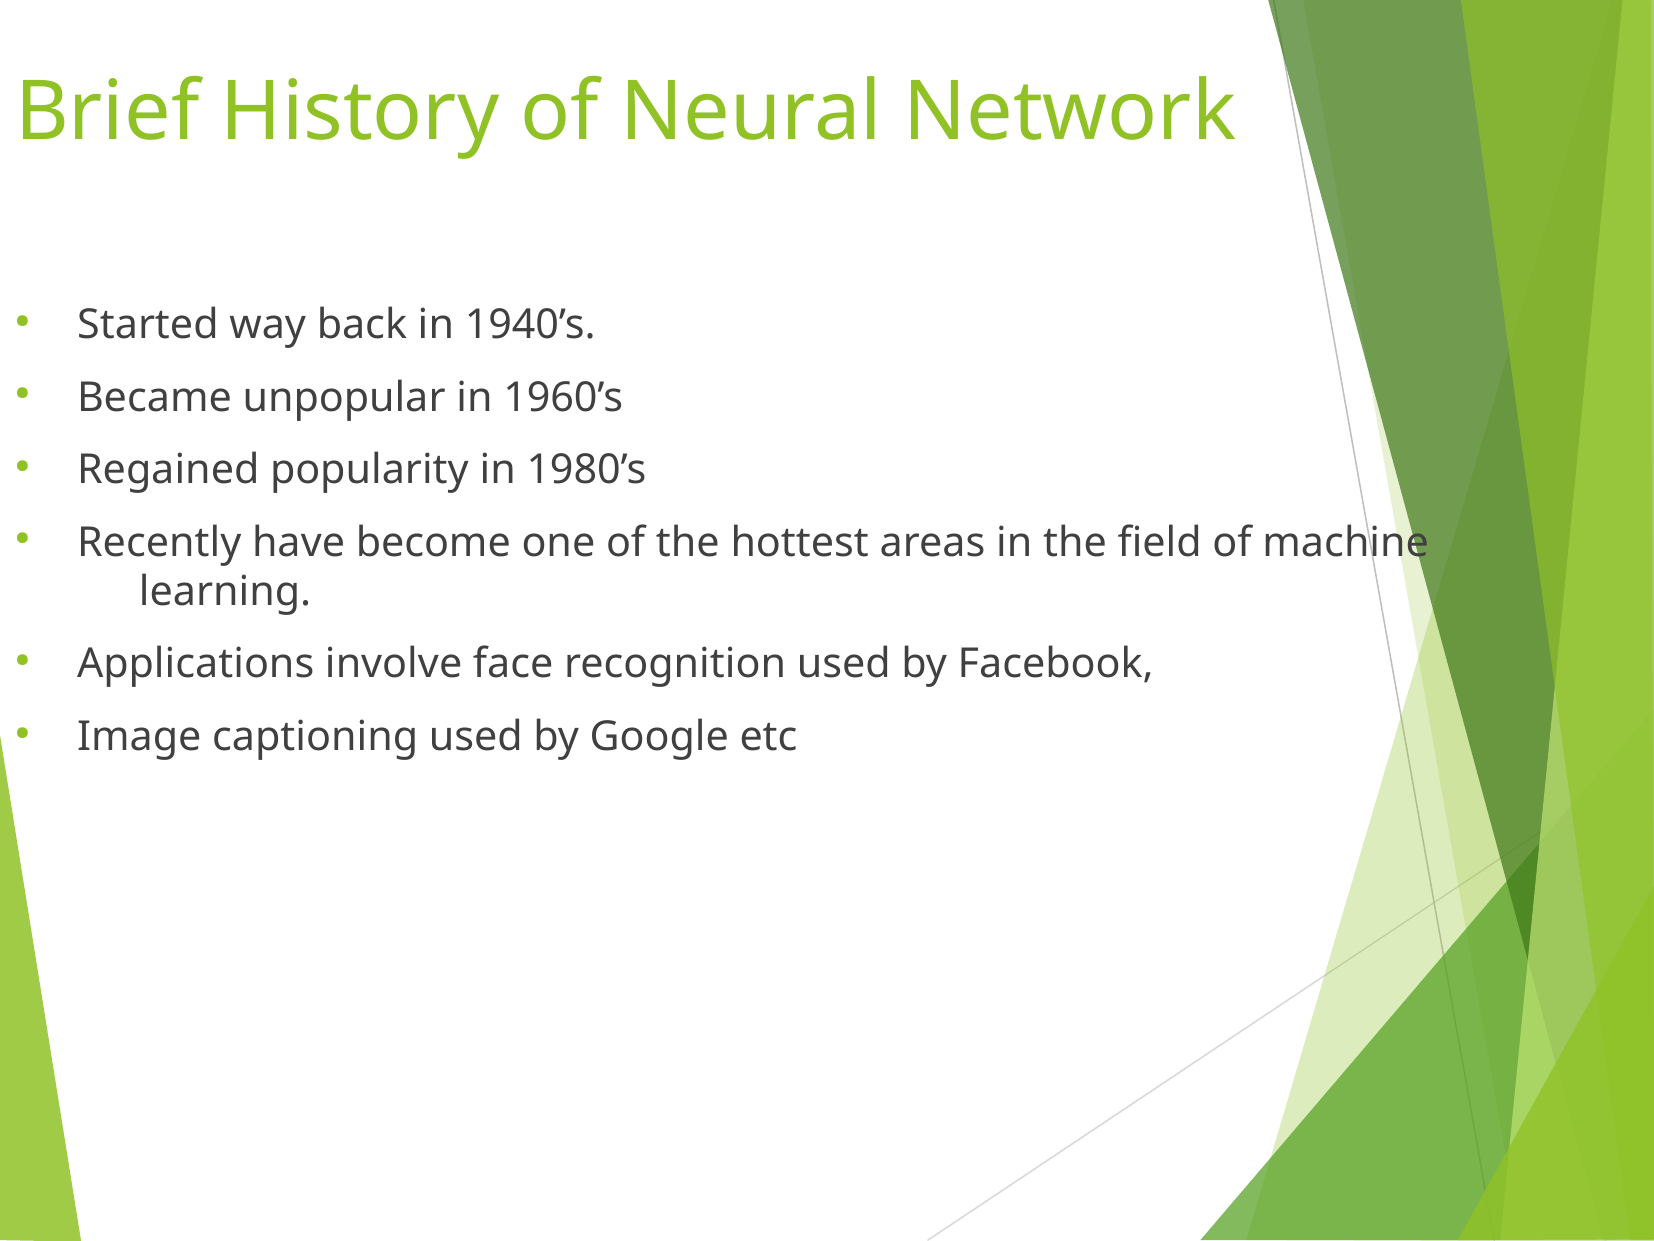

# Brief History of Neural Network
Started way back in 1940’s.
Became unpopular in 1960’s
Regained popularity in 1980’s
Recently have become one of the hottest areas in the field of machine learning.
Applications involve face recognition used by Facebook,
Image captioning used by Google etc